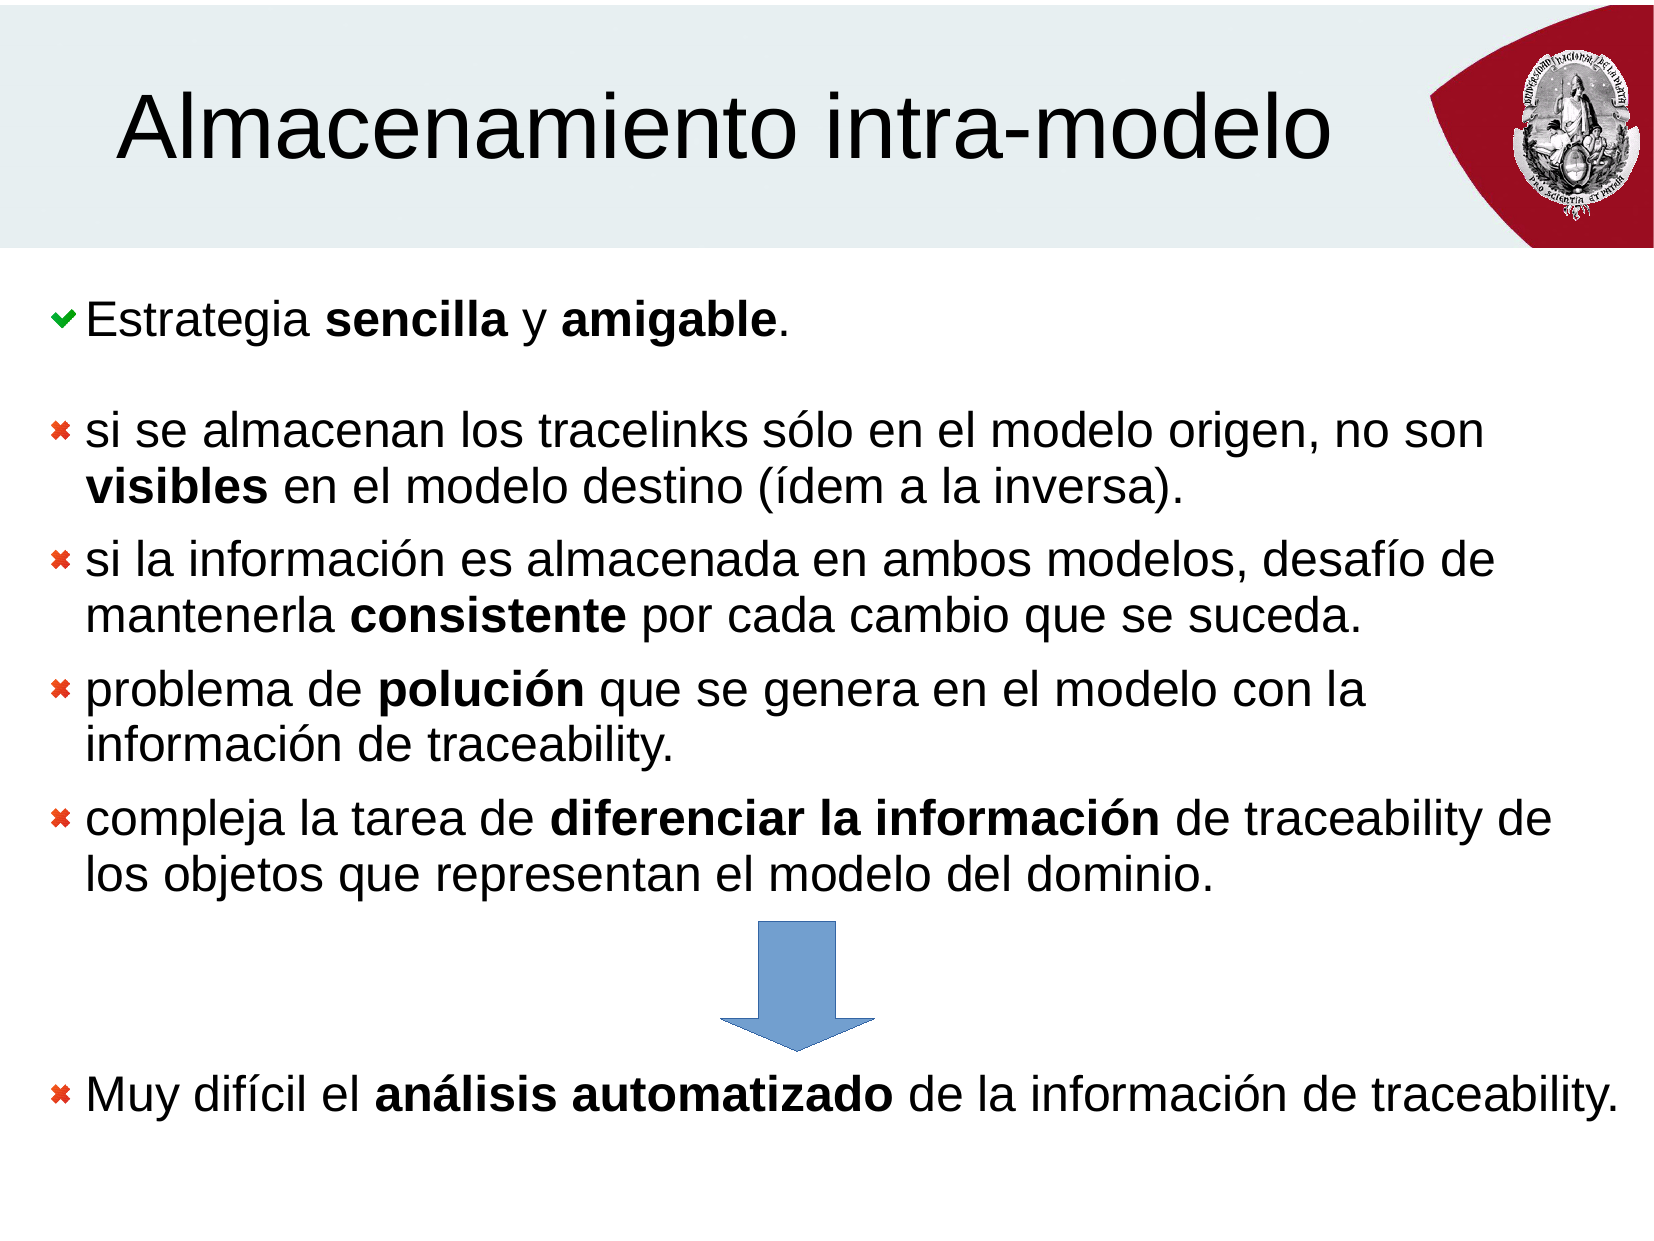

# Almacenamiento intra-modelo
Estrategia sencilla y amigable.
si se almacenan los tracelinks sólo en el modelo origen, no son visibles en el modelo destino (ídem a la inversa).
si la información es almacenada en ambos modelos, desafío de mantenerla consistente por cada cambio que se suceda.
problema de polución que se genera en el modelo con la información de traceability.
compleja la tarea de diferenciar la información de traceability de los objetos que representan el modelo del dominio.
Muy difícil el análisis automatizado de la información de traceability.